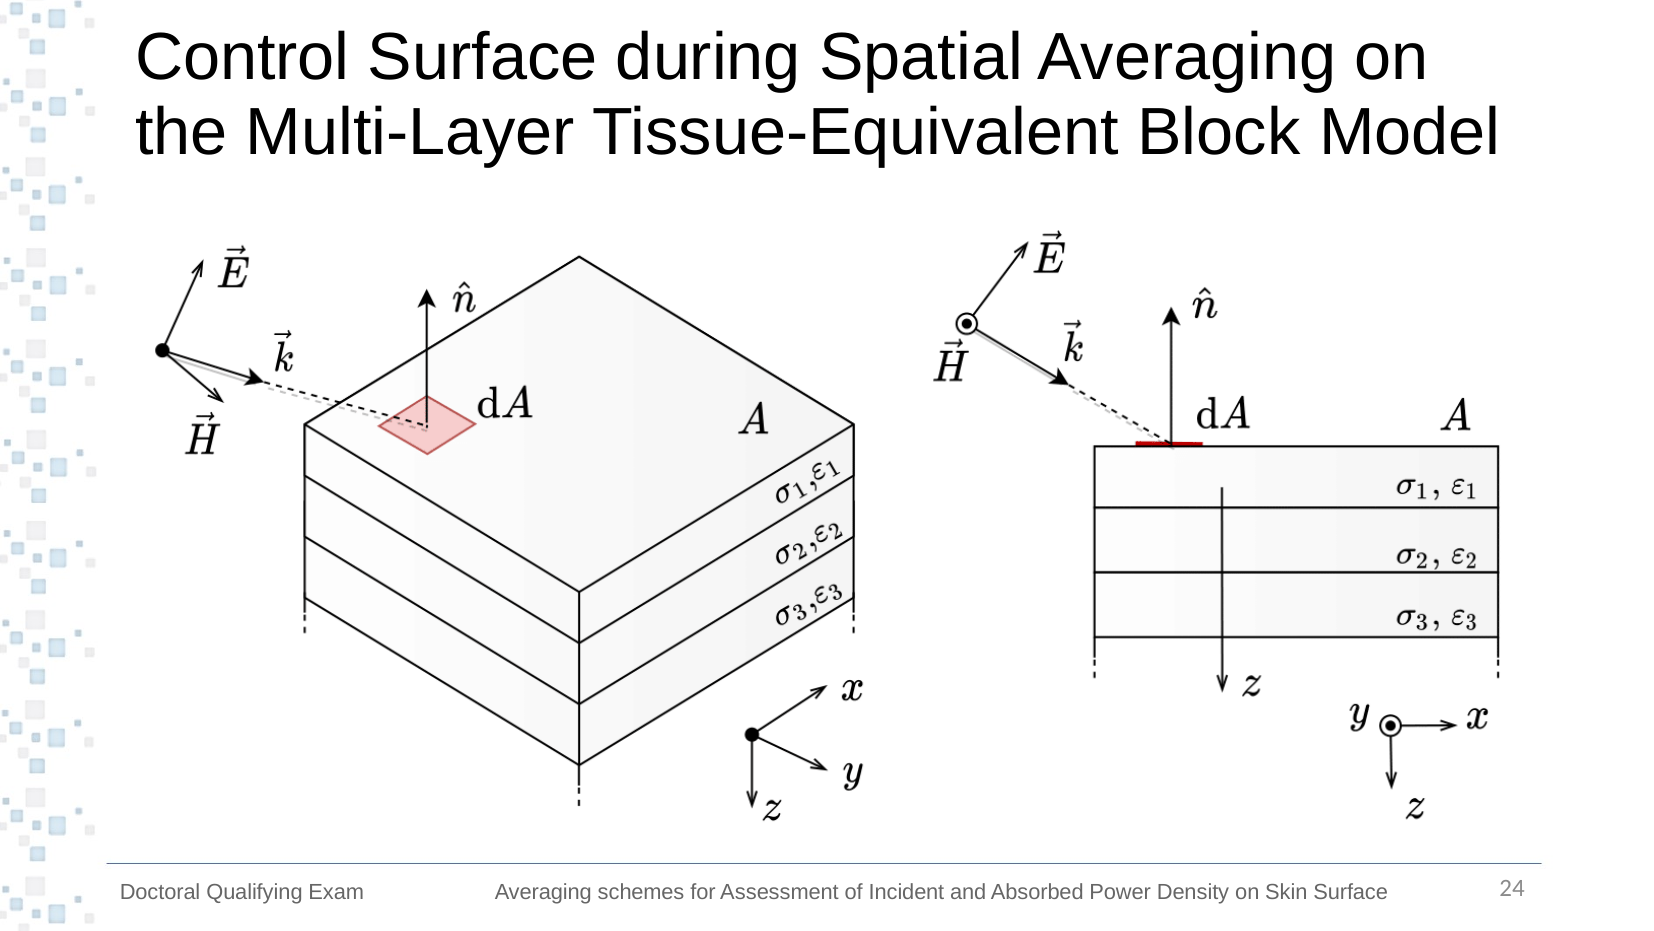

# Control Surface during Spatial Averaging on the Multi-Layer Tissue-Equivalent Block Model
24
Doctoral Qualifying Exam		Averaging schemes for Assessment of Incident and Absorbed Power Density on Skin Surface